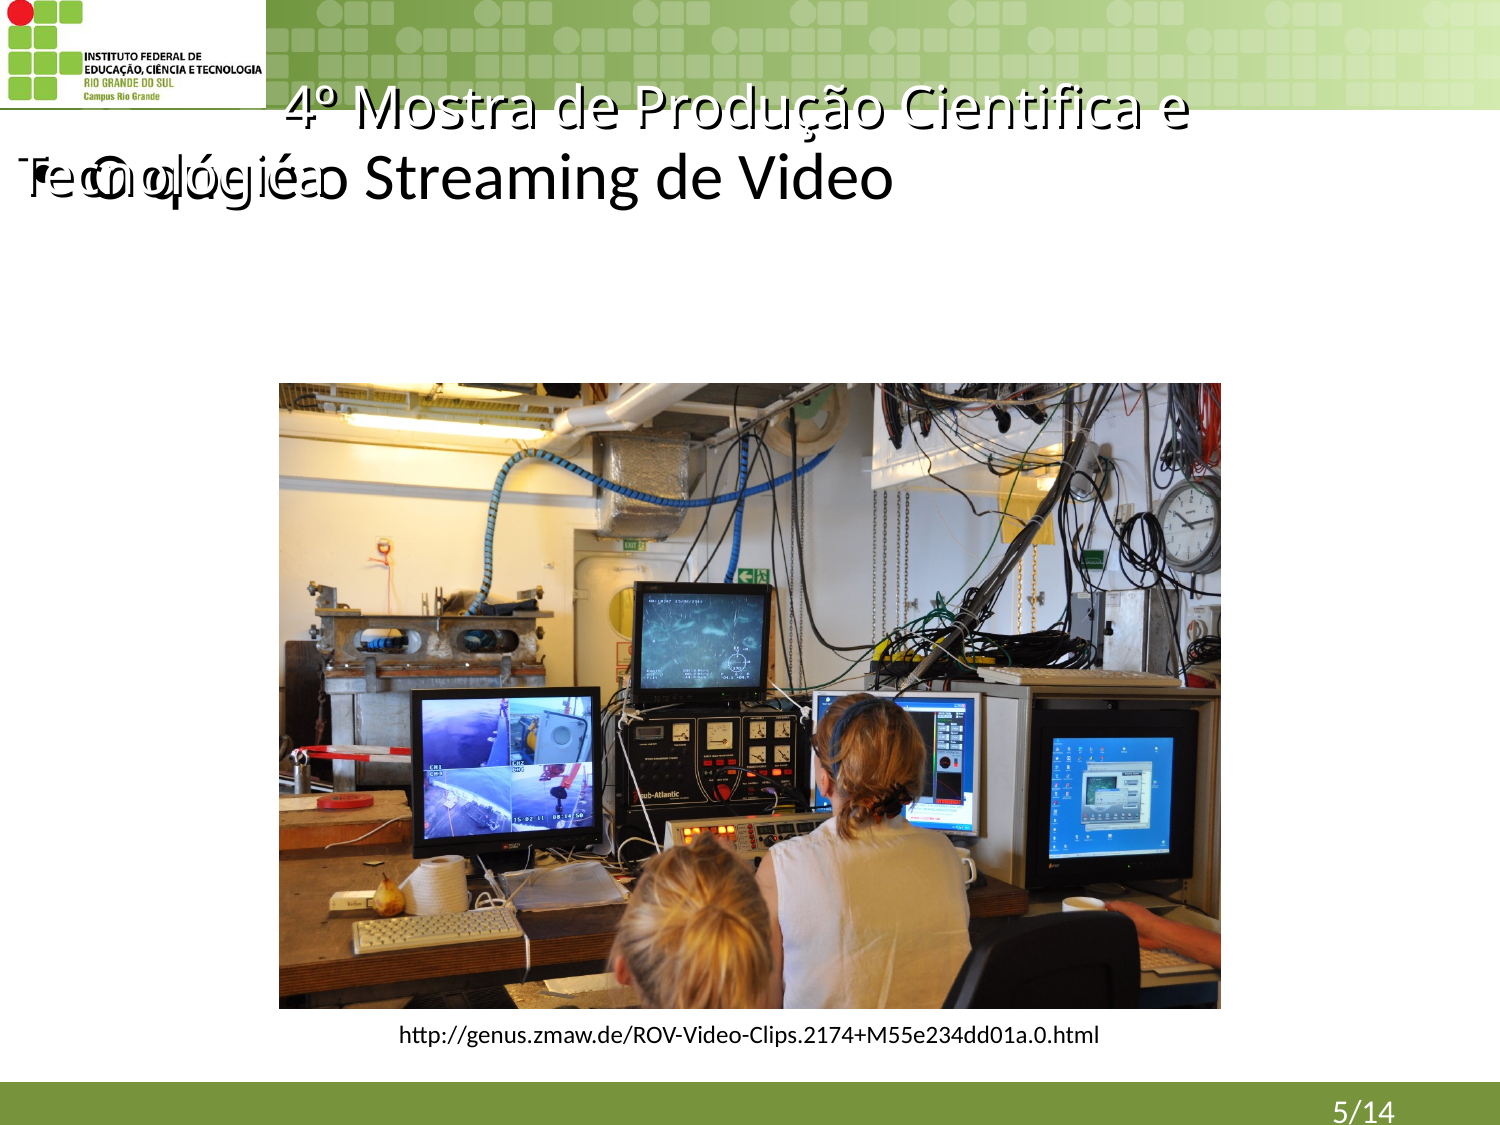

4º Mostra de Produção Cientifica e Tecnológica
# O que é o Streaming de Video
http://genus.zmaw.de/ROV-Video-Clips.2174+M55e234dd01a.0.html
Streaming de vídeo usando redes TCP/IP em Robótica Móvel